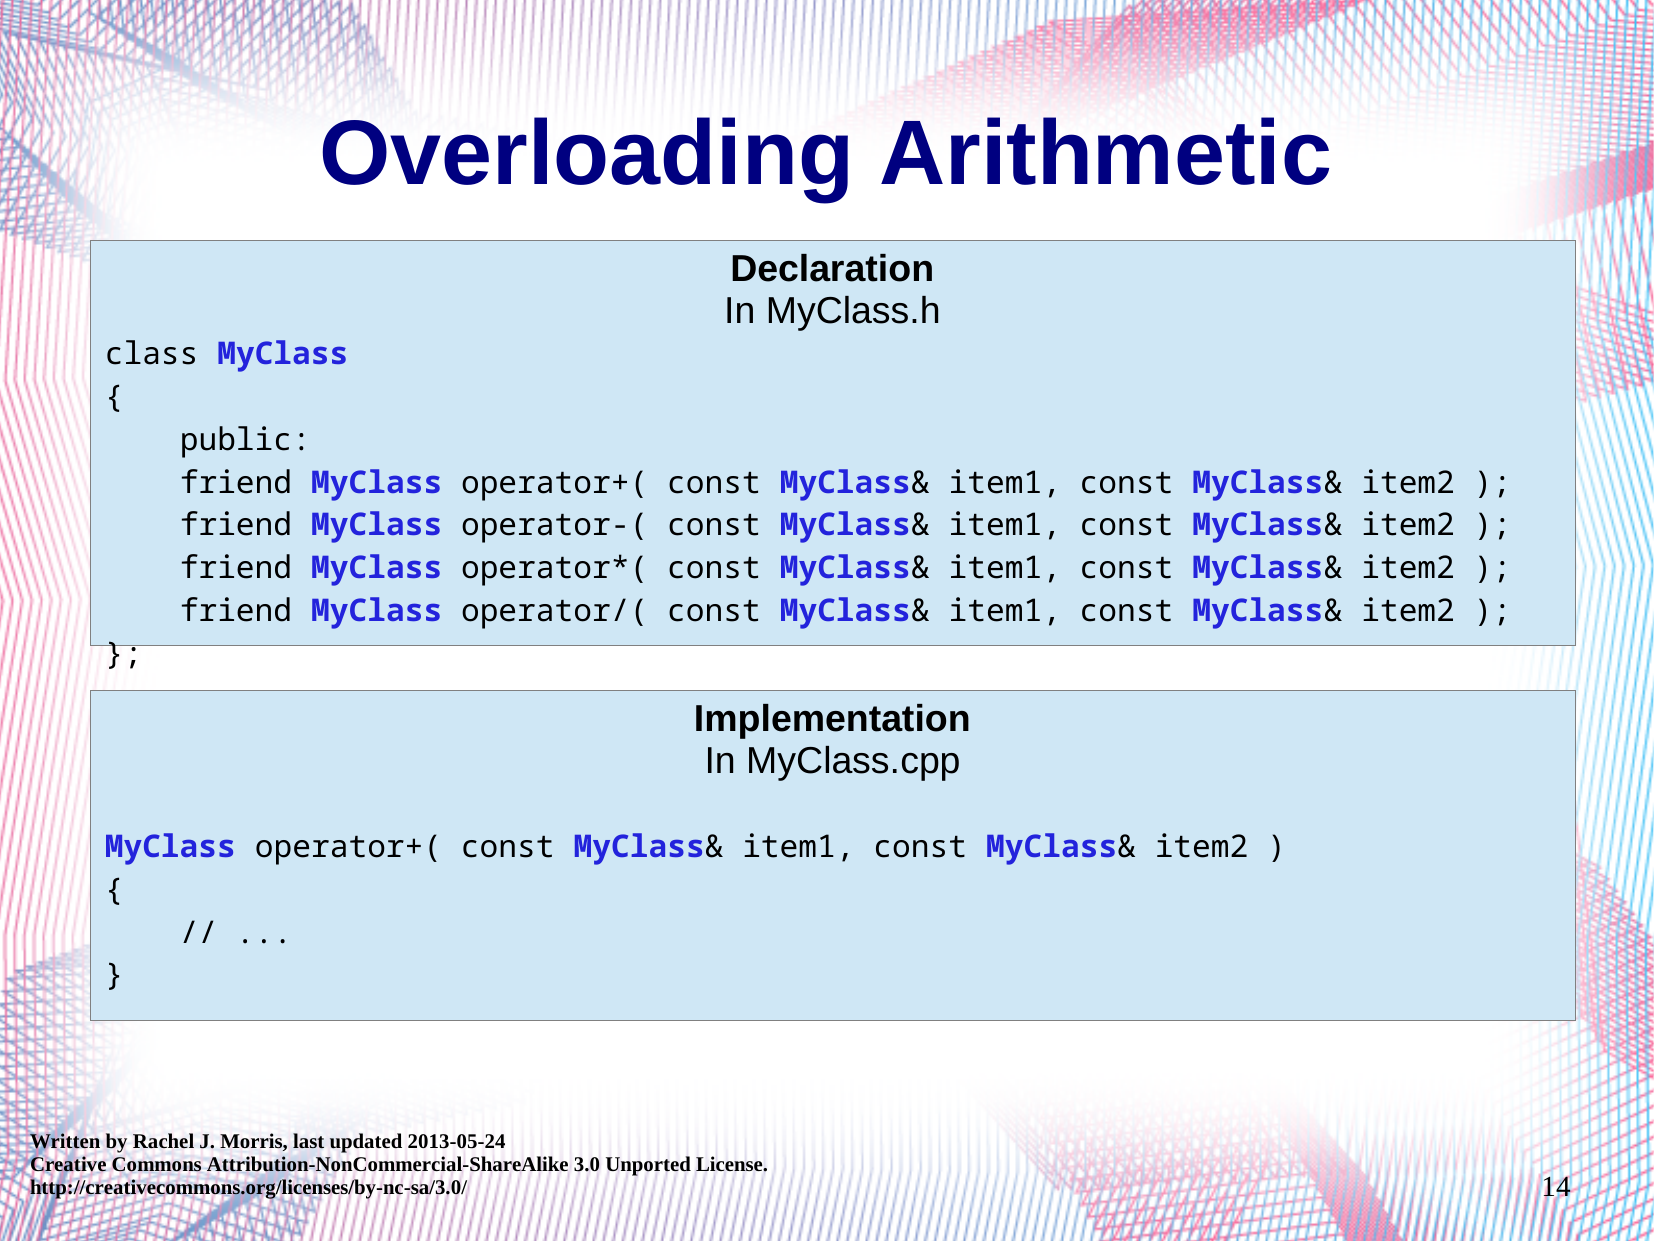

# Overloading Arithmetic
Declaration
In MyClass.h
class MyClass
{
	public:
	friend MyClass operator+( const MyClass& item1, const MyClass& item2 );
	friend MyClass operator-( const MyClass& item1, const MyClass& item2 );
	friend MyClass operator*( const MyClass& item1, const MyClass& item2 );
	friend MyClass operator/( const MyClass& item1, const MyClass& item2 );
};
Implementation
In MyClass.cpp
MyClass operator+( const MyClass& item1, const MyClass& item2 )
{
	// ...
}
14